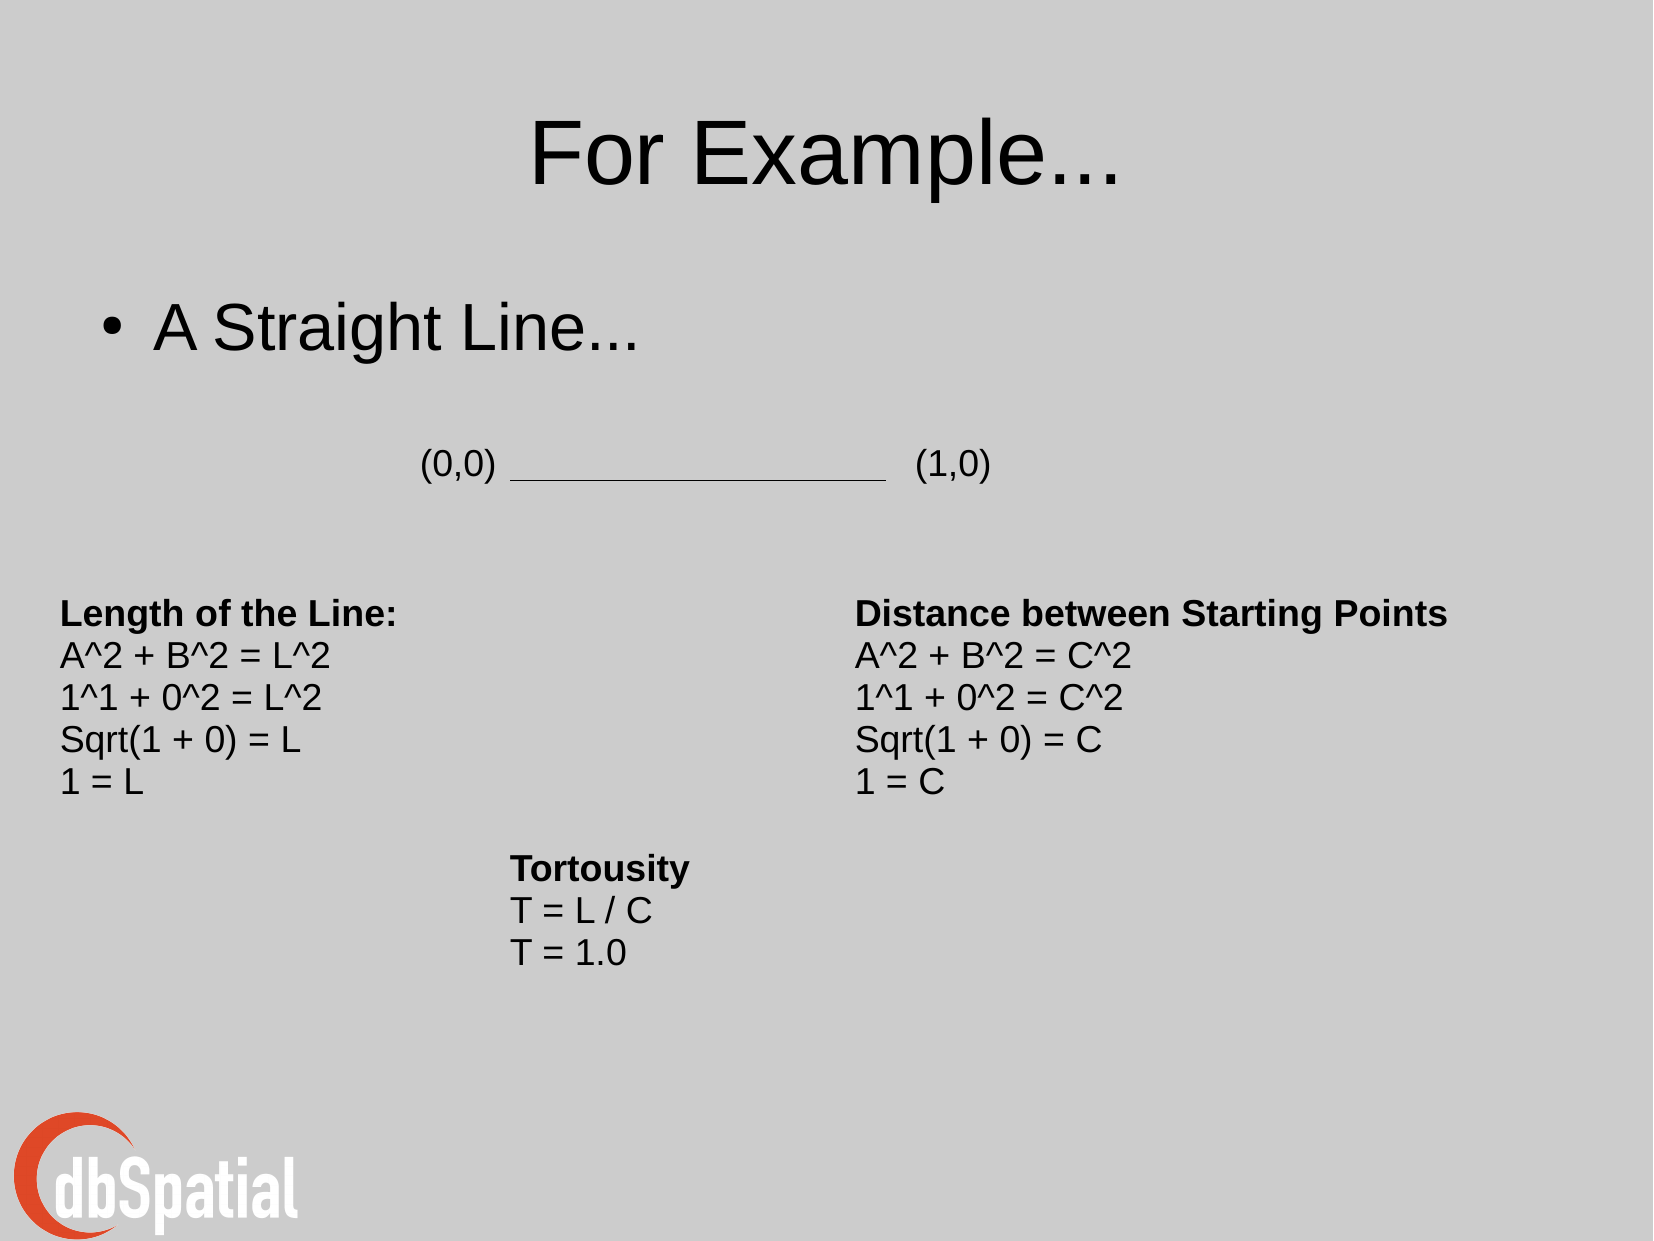

# For Example...
A Straight Line...
(0,0)
(1,0)
Length of the Line:
A^2 + B^2 = L^2
1^1 + 0^2 = L^2
Sqrt(1 + 0) = L
1 = L
Distance between Starting Points
A^2 + B^2 = C^2
1^1 + 0^2 = C^2
Sqrt(1 + 0) = C
1 = C
Tortousity
T = L / C
T = 1.0